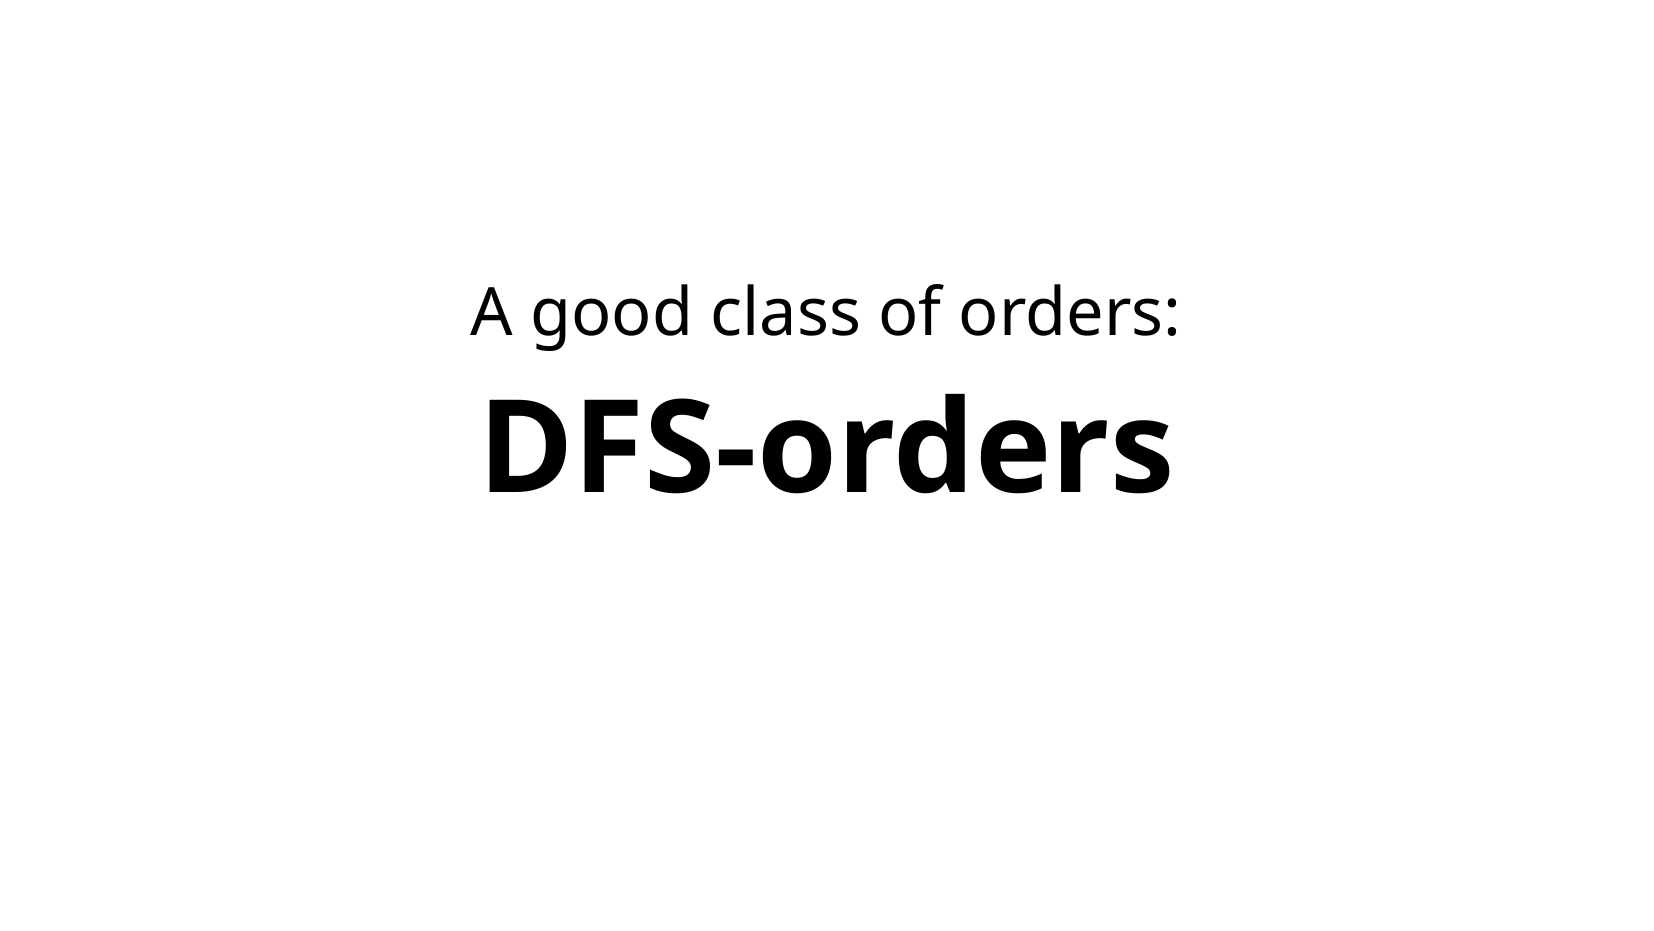

# A good class of orders:
DFS-orders